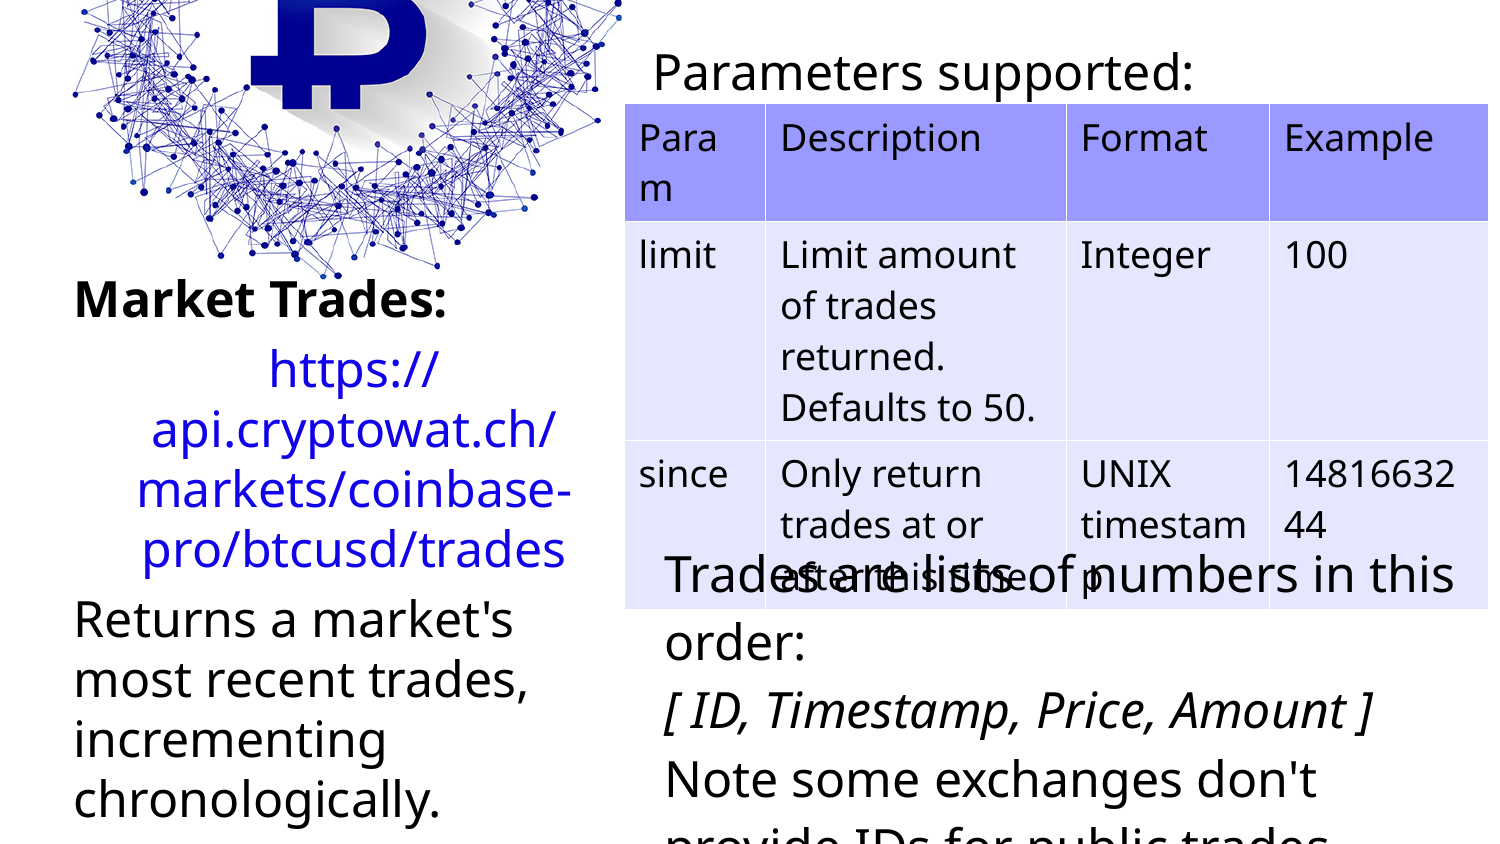

Parameters supported:
| Param | Description | Format | Example |
| --- | --- | --- | --- |
| limit | Limit amount of trades returned. Defaults to 50. | Integer | 100 |
| since | Only return trades at or after this time. | UNIX timestamp | 1481663244 |
# Market Trades:
https://api.cryptowat.ch/markets/coinbase-pro/btcusd/trades
Returns a market's most recent trades, incrementing chronologically.
Trades are lists of numbers in this order:
[ ID, Timestamp, Price, Amount ]
Note some exchanges don't provide IDs for public trades.